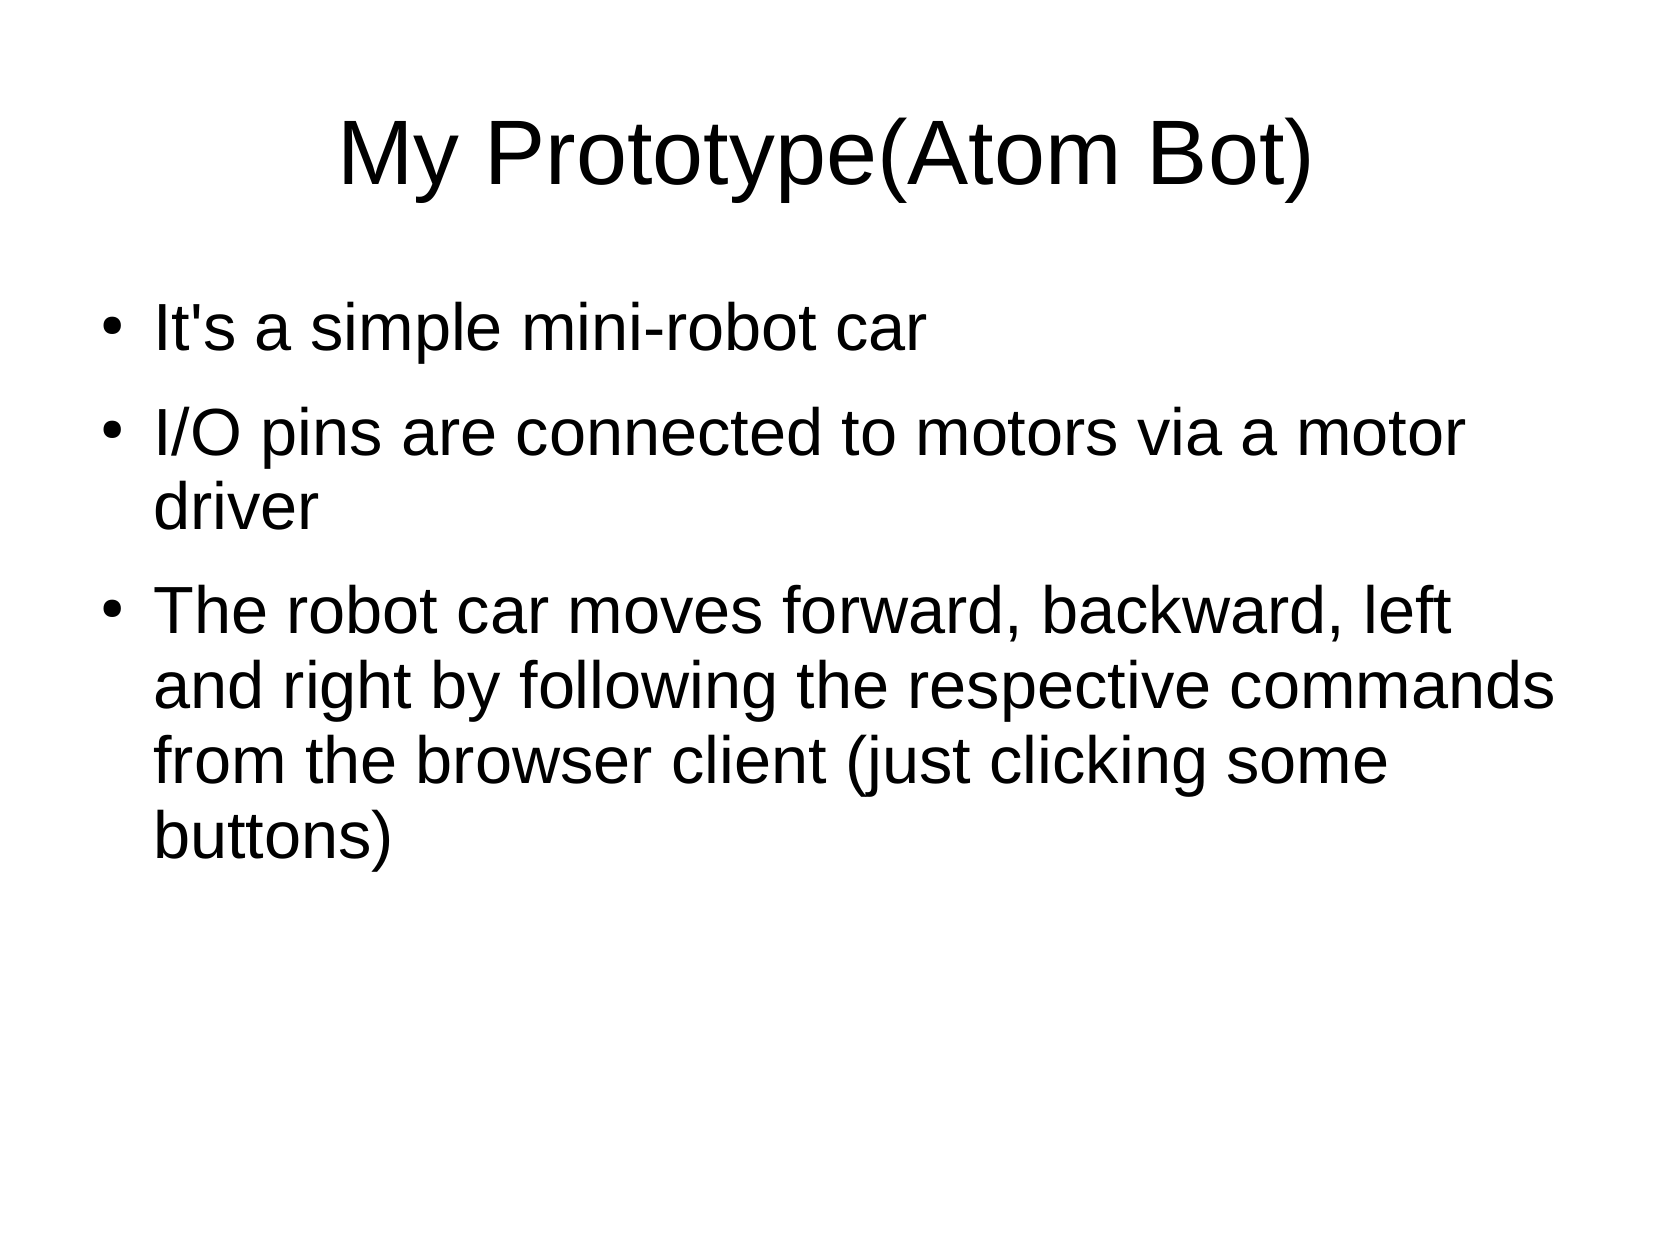

# My Prototype(Atom Bot)
It's a simple mini-robot car
I/O pins are connected to motors via a motor driver
The robot car moves forward, backward, left and right by following the respective commands from the browser client (just clicking some buttons)